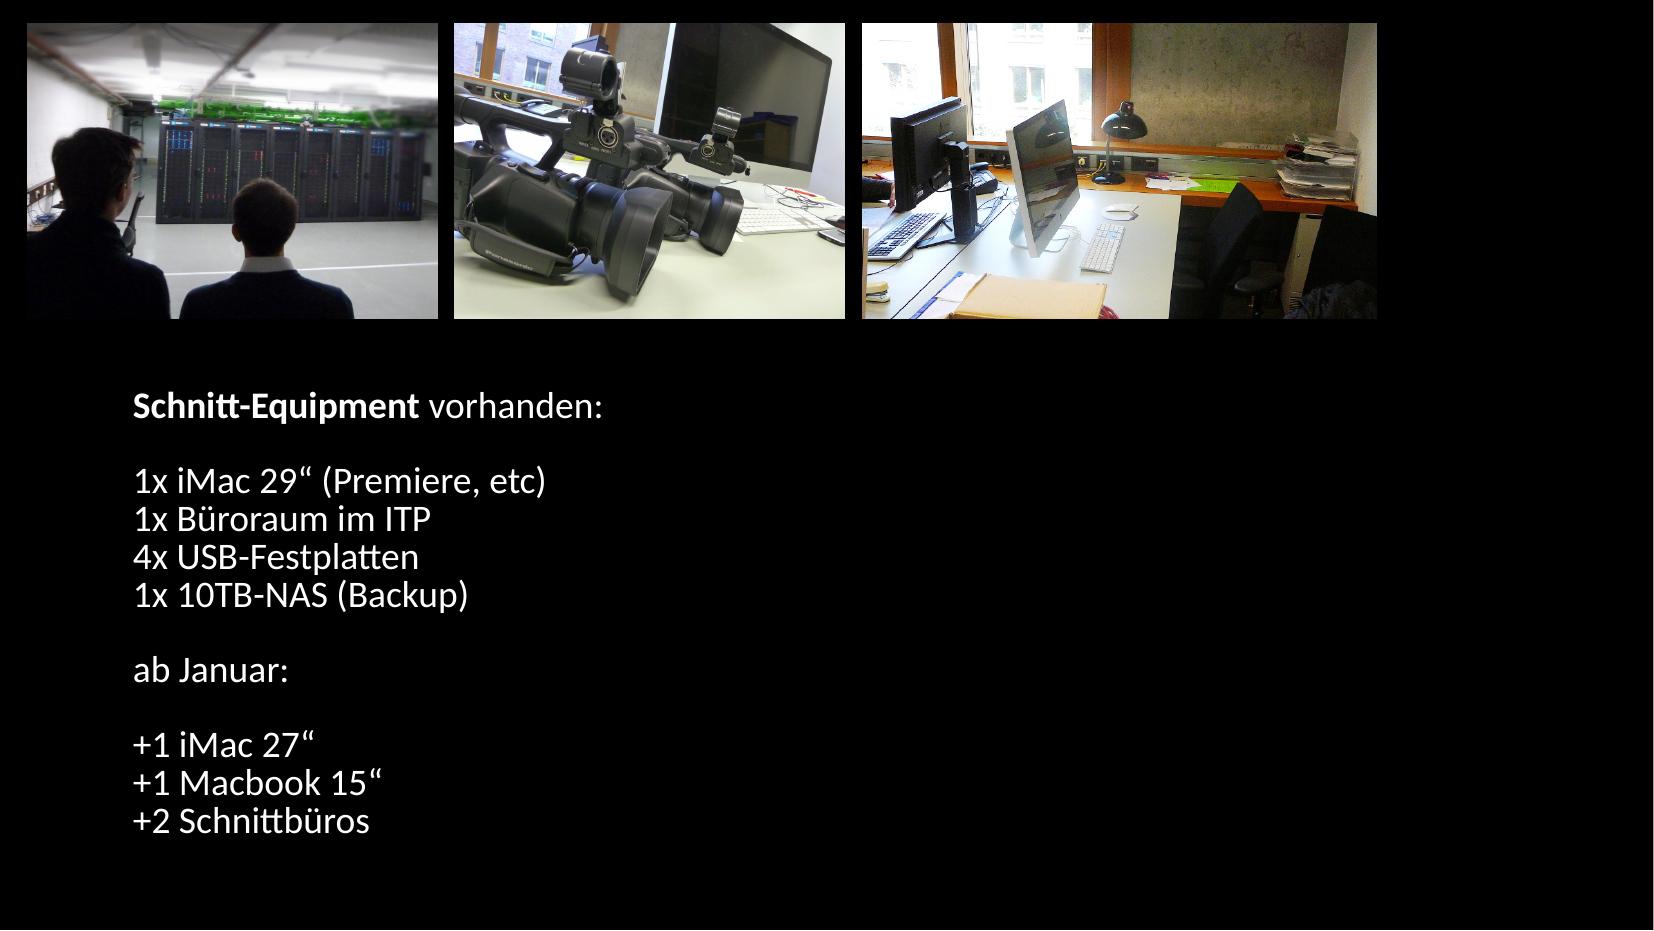

Schnitt-Equipment vorhanden:
1x iMac 29“ (Premiere, etc)
1x Büroraum im ITP
4x USB-Festplatten
1x 10TB-NAS (Backup)
ab Januar:
+1 iMac 27“
+1 Macbook 15“
+2 Schnittbüros